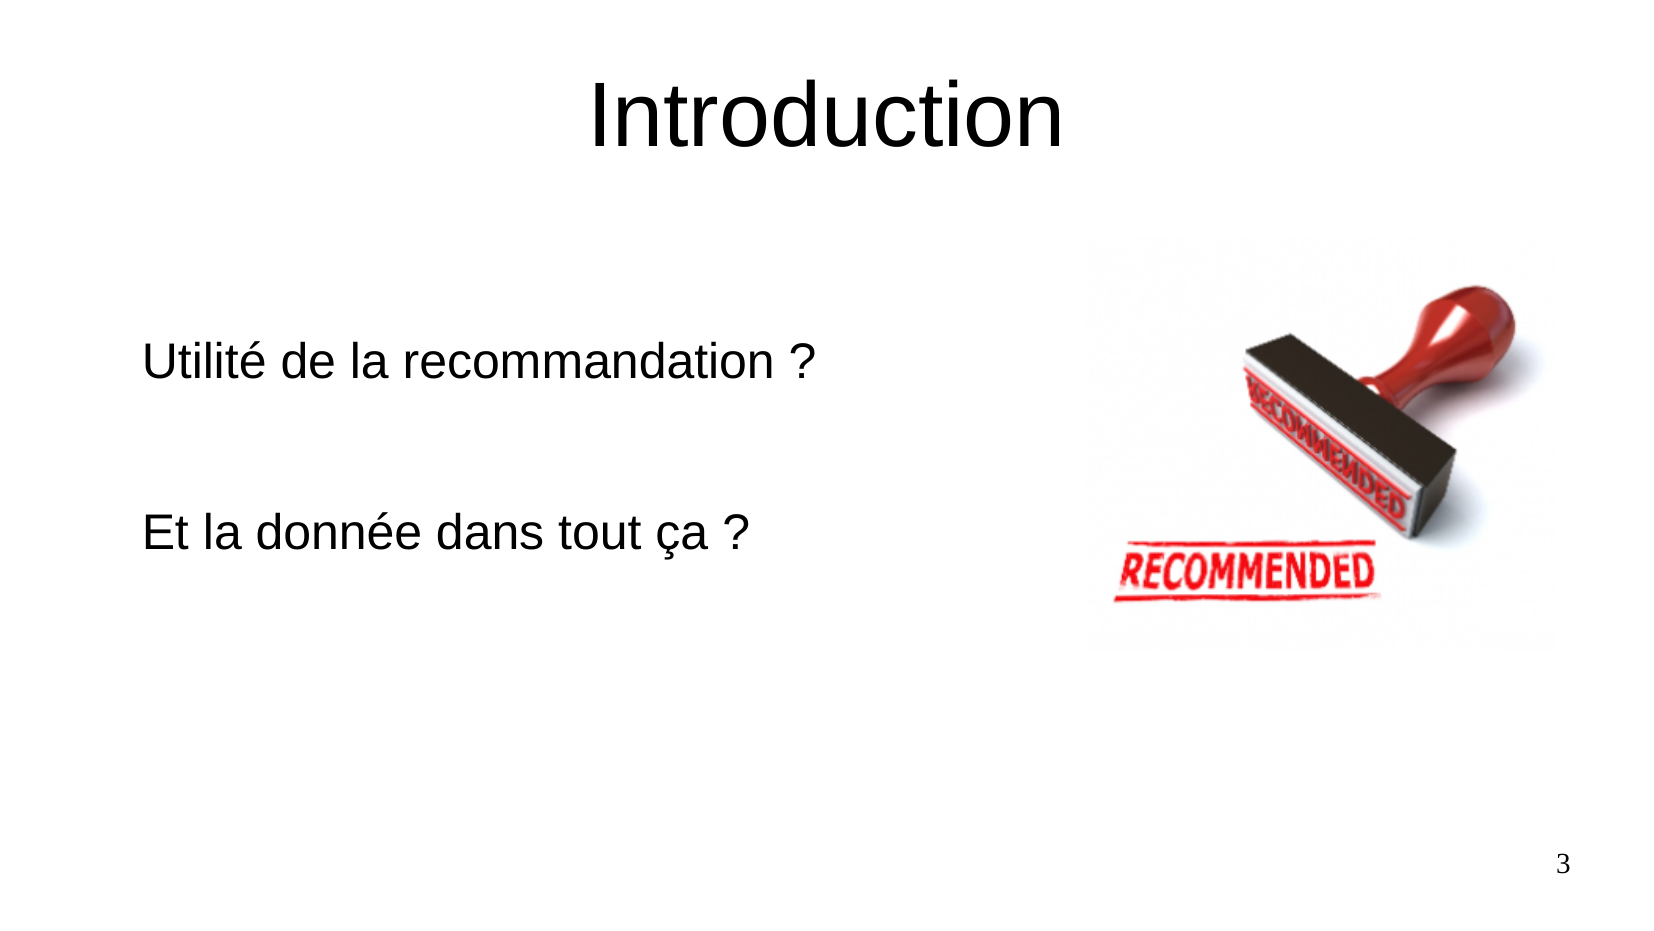

Introduction
# Utilité de la recommandation ?
Et la donnée dans tout ça ?
3